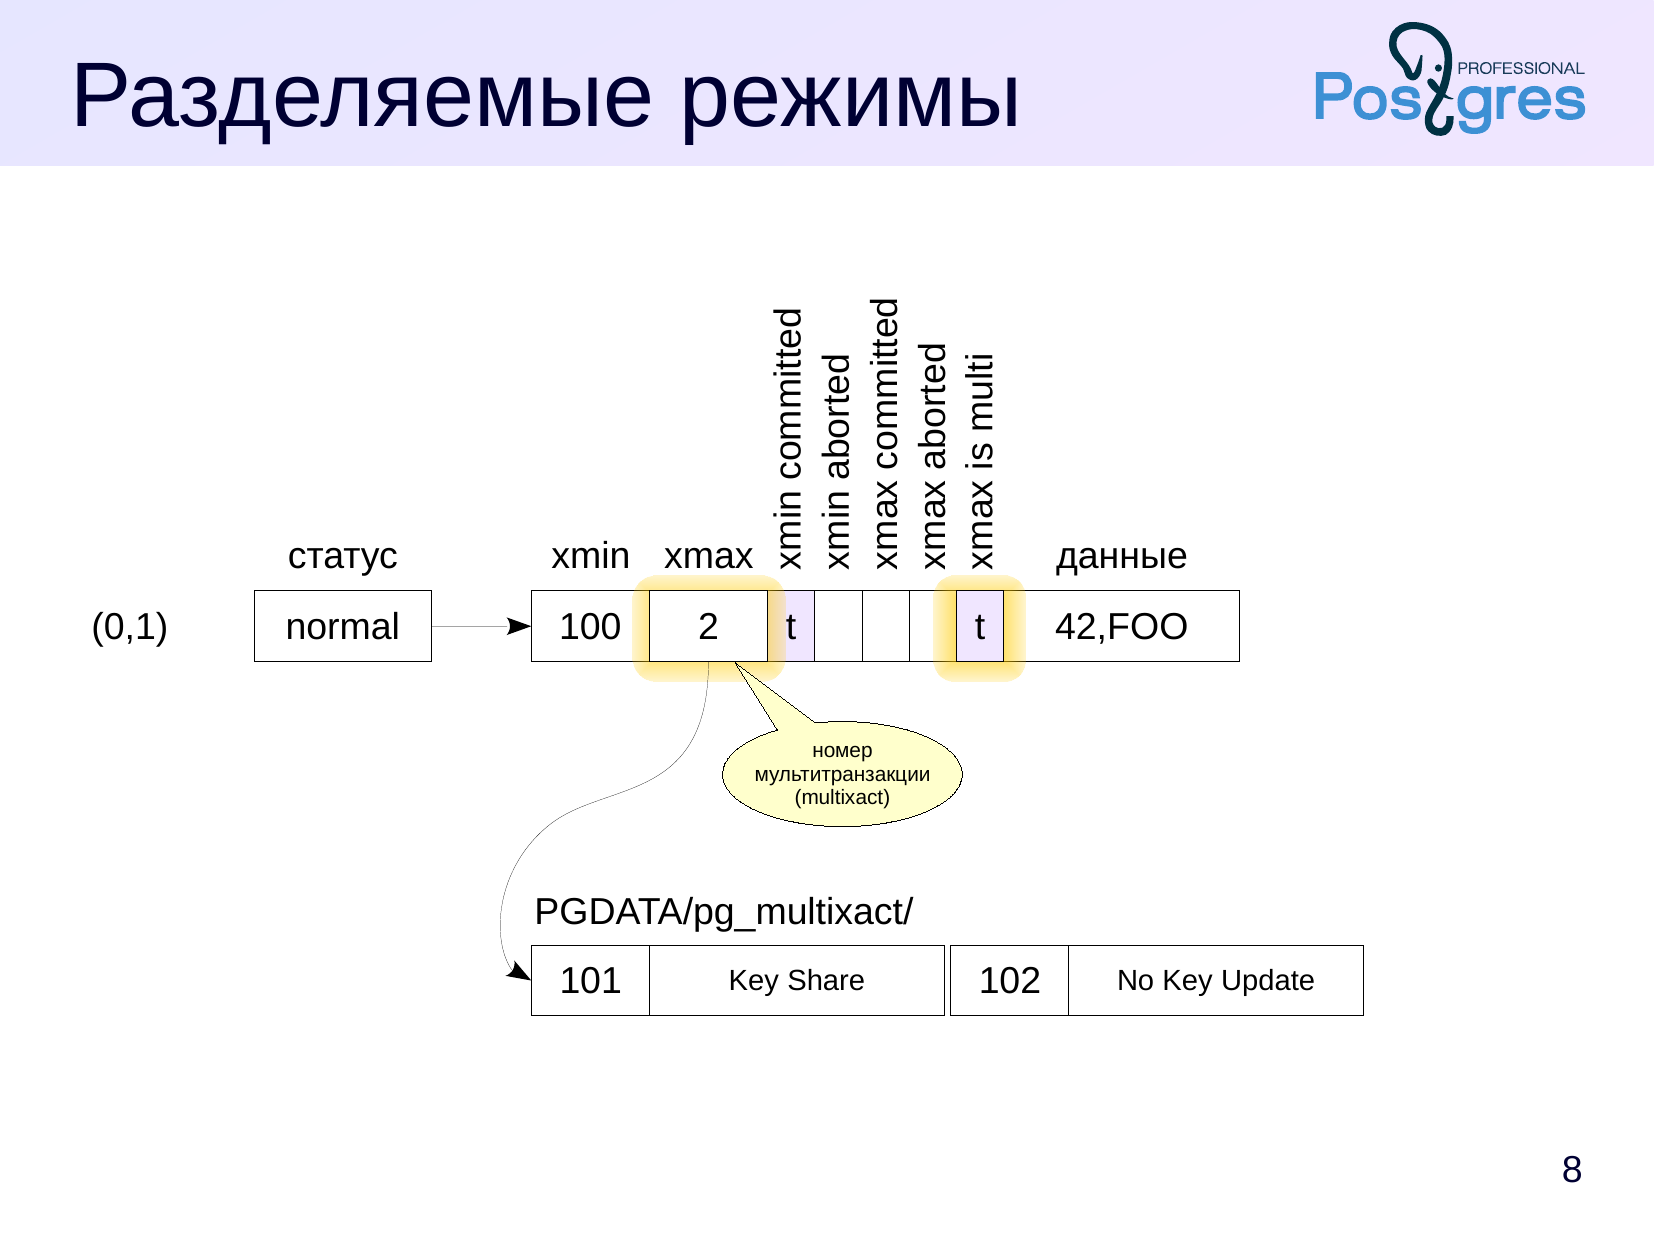

# Разделяемые режимы
xmax aborted
xmax is multi
xmax committed
xmin committed
xmin aborted
xmin
xmax
данные
статус
100
2
t
42,FOO
(0,1)
normal
t
номер
мультитранзакции
(multixact)
PGDATA/pg_multixact/
101
Key Share
102
No Key Update